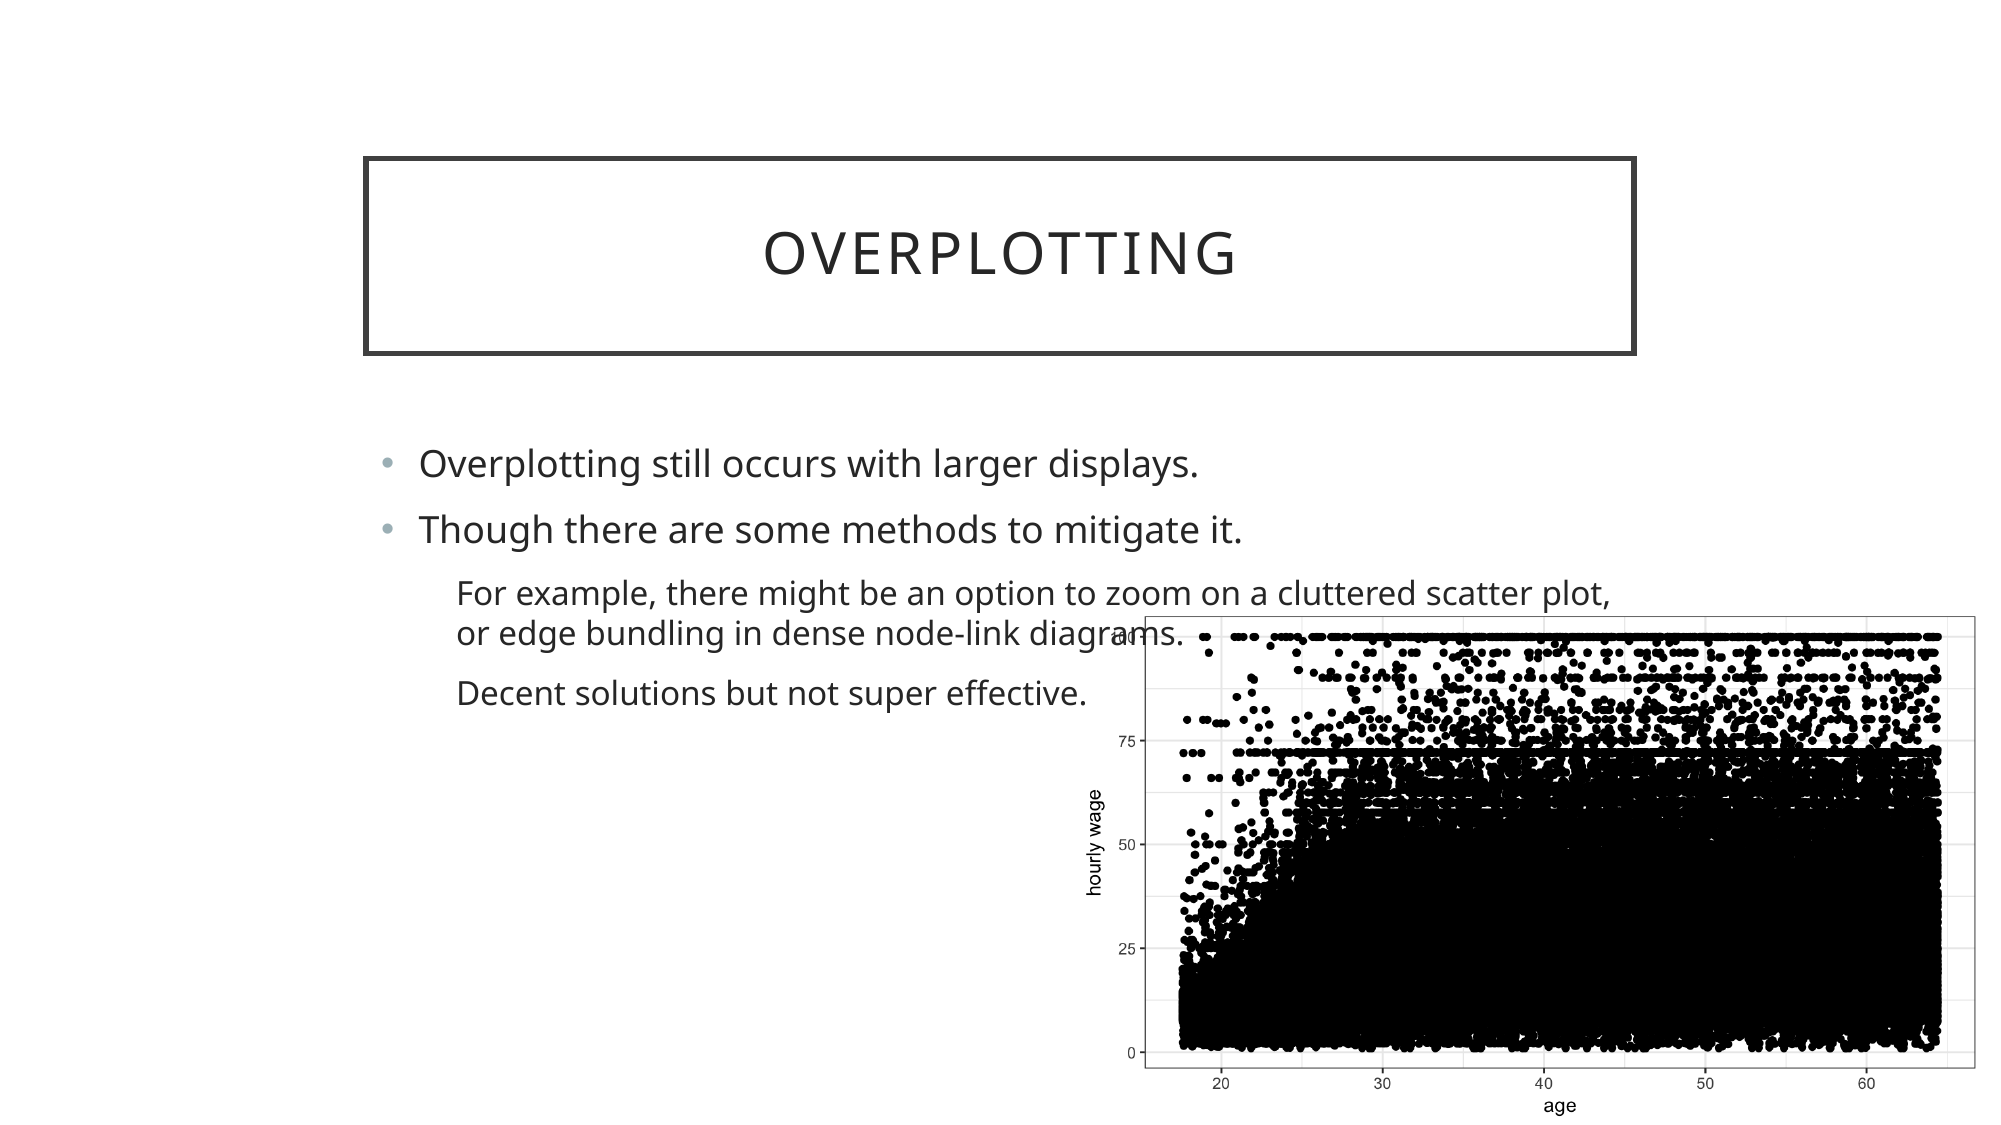

# overplotting
Overplotting still occurs with larger displays.
Though there are some methods to mitigate it.
For example, there might be an option to zoom on a cluttered scatter plot, or edge bundling in dense node-link diagrams.
Decent solutions but not super effective.